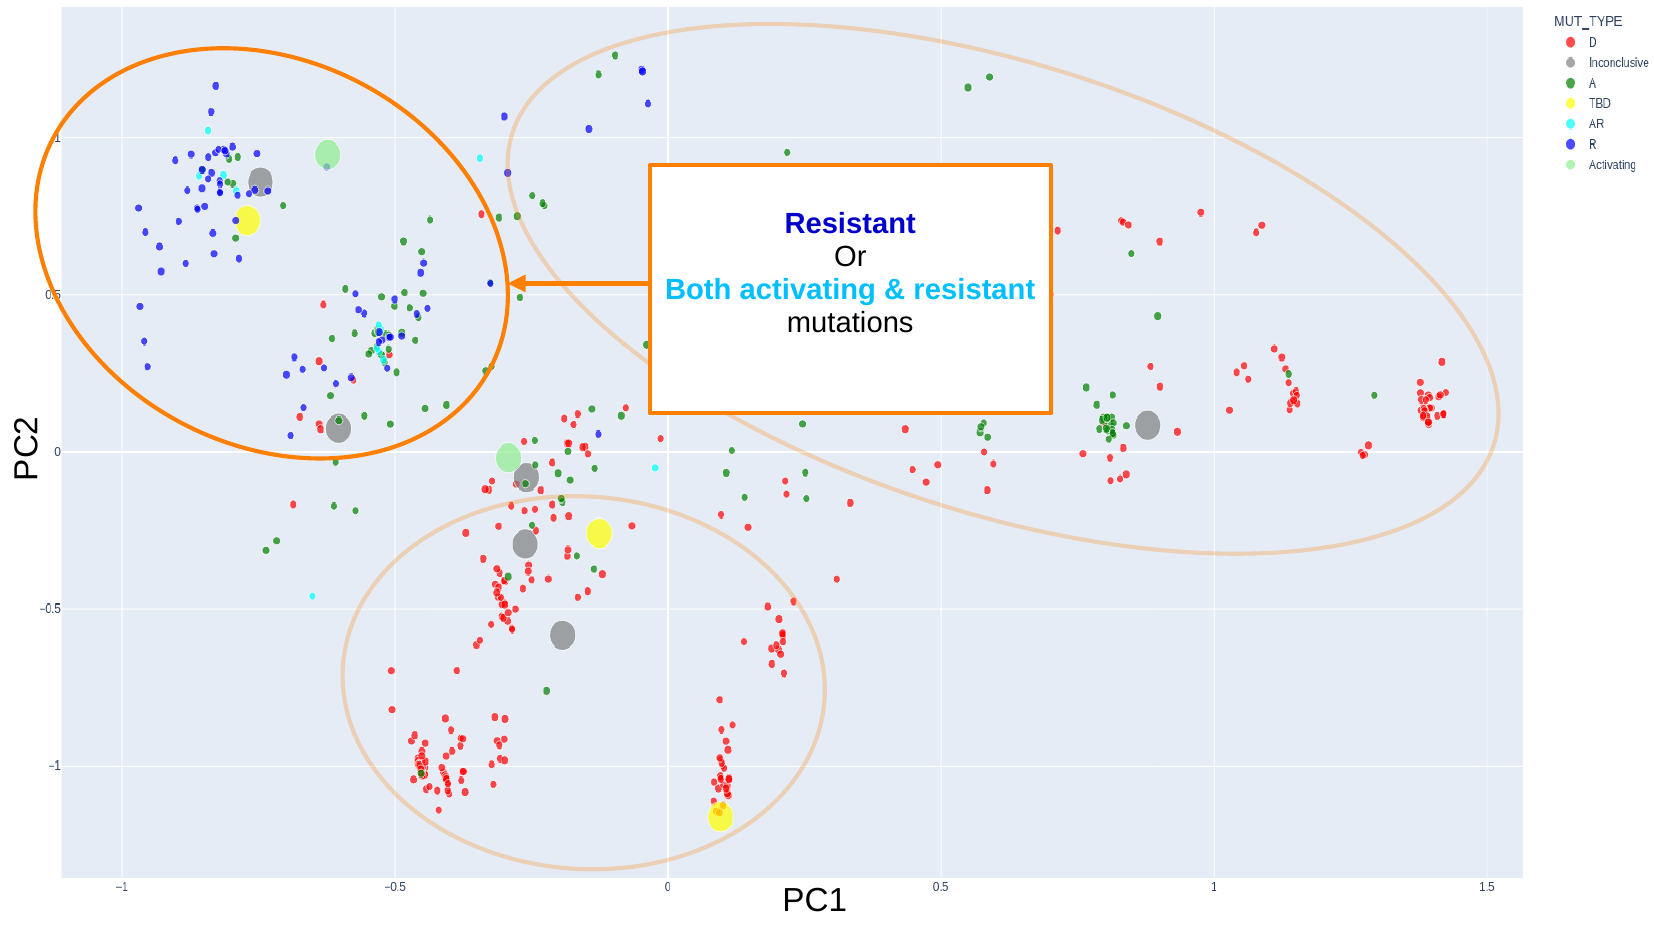

# PCA
Resistant
Or
Both activating & resistant
mutations
PC2
PC1